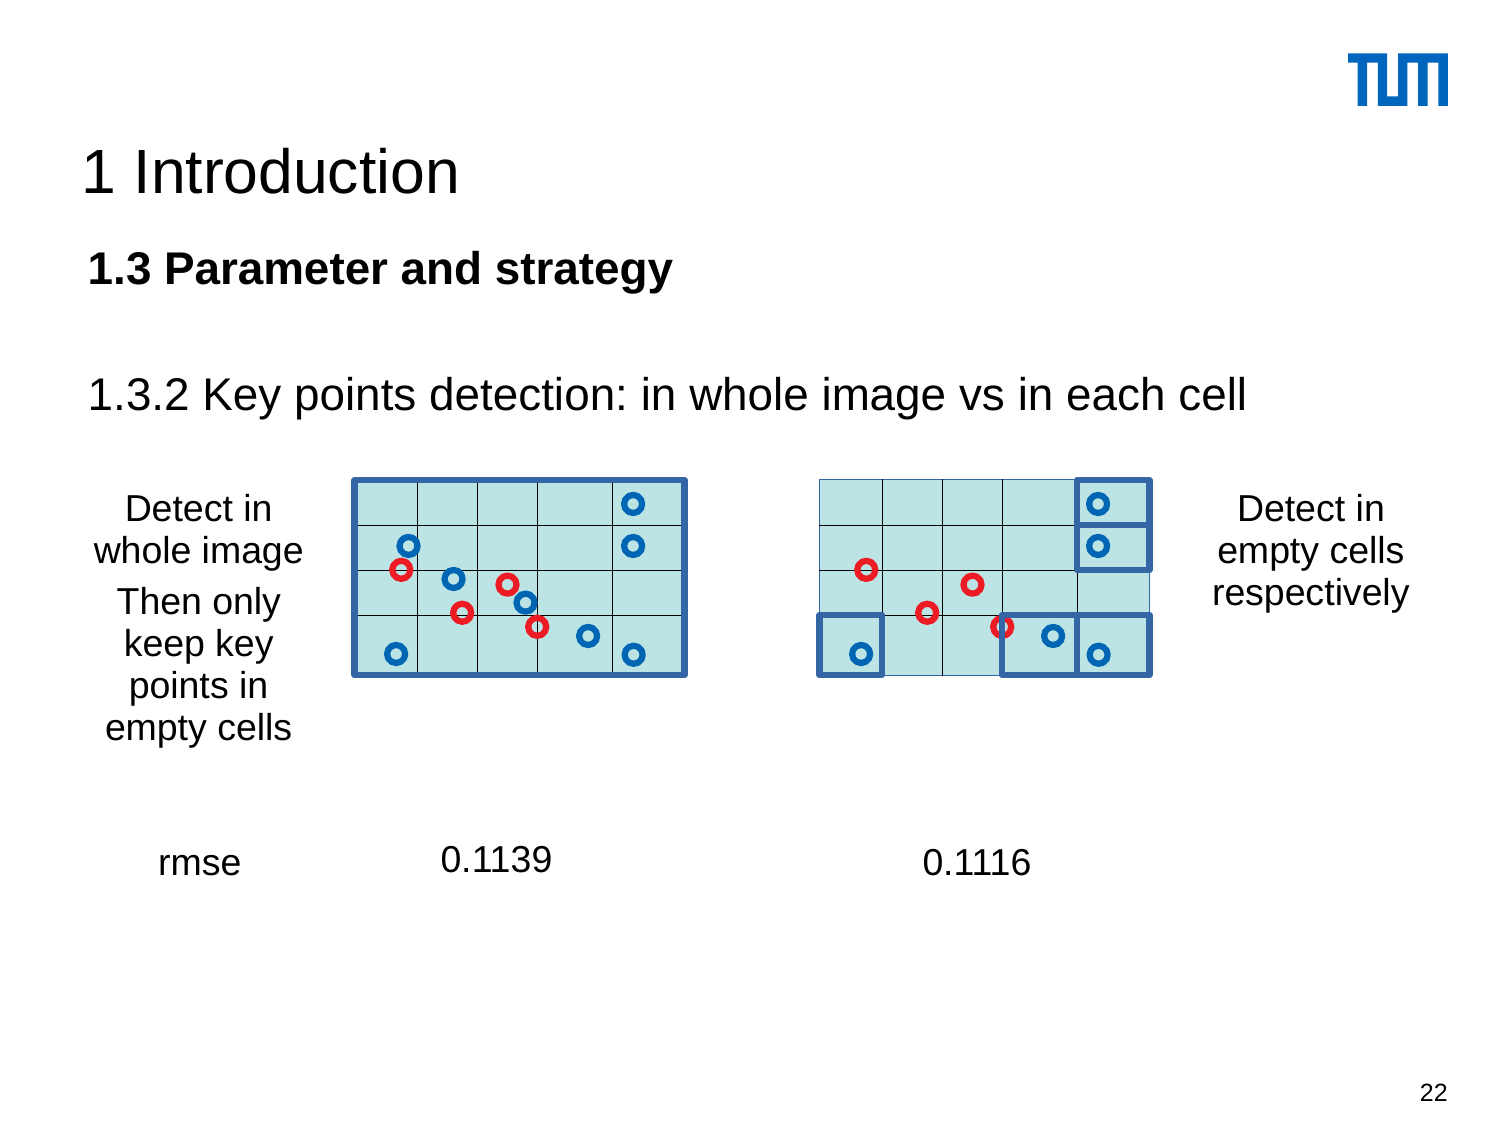

1 Introduction
# 1.3 Parameter and strategy
1.3.2 Key points detection: in whole image vs in each cell
Detect in whole image
Detect in empty cells respectively
Then only keep key points in empty cells
0.1139
rmse
0.1116